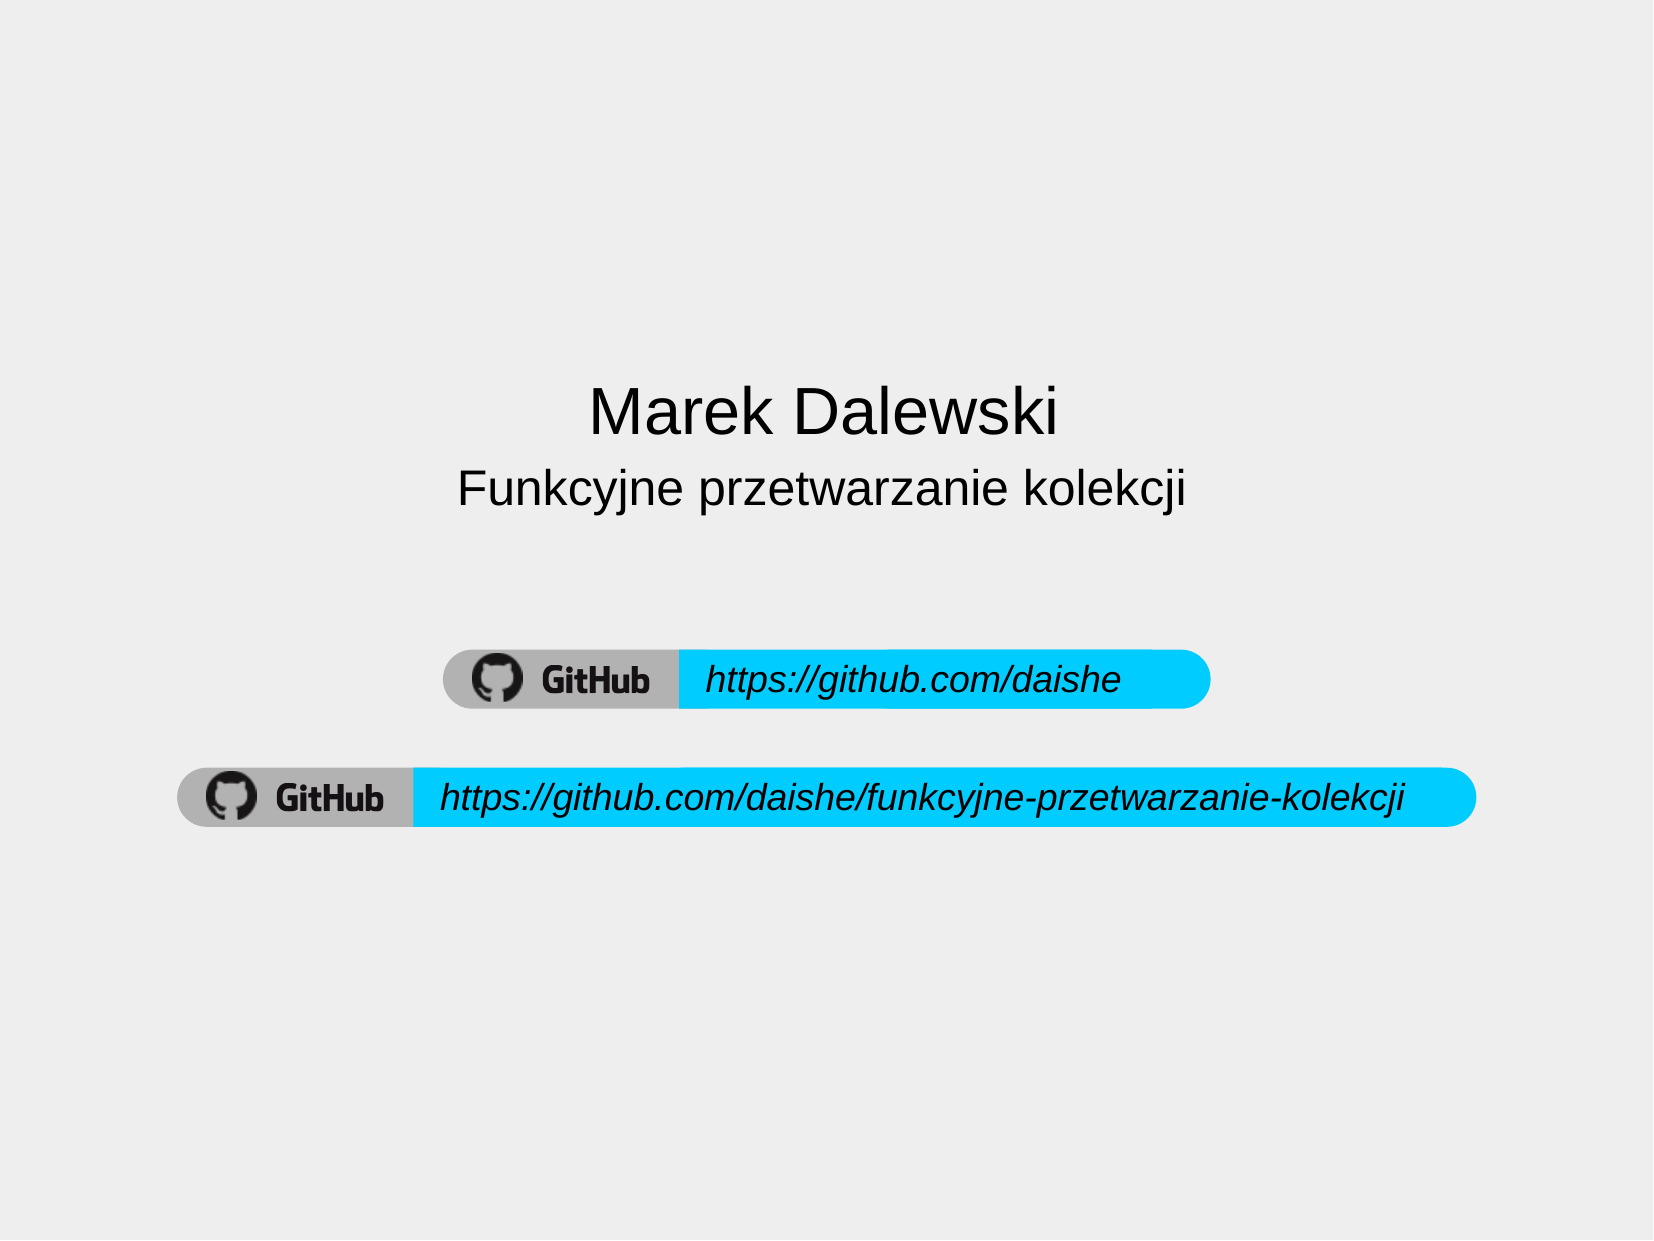

Marek Dalewski
Funkcyjne przetwarzanie kolekcji
https://github.com/daishe
https://github.com/daishe/funkcyjne-przetwarzanie-kolekcji